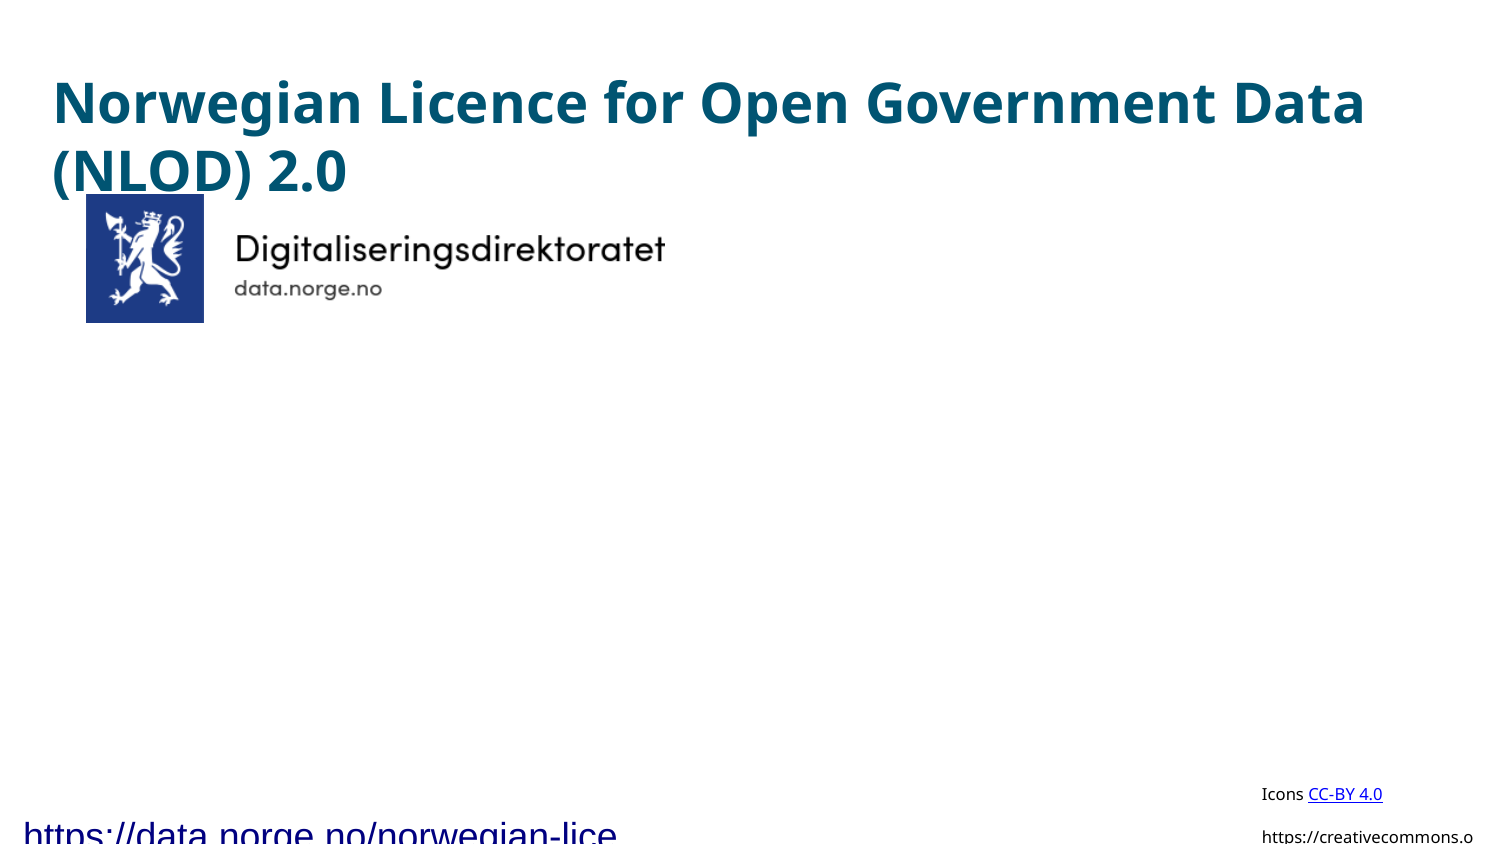

Norwegian Licence for Open Government Data (NLOD) 2.0
Icons CC-BY 4.0
 https://creativecommons.org/
https://data.norge.no/norwegian-licence-open-government-data-nlod-20